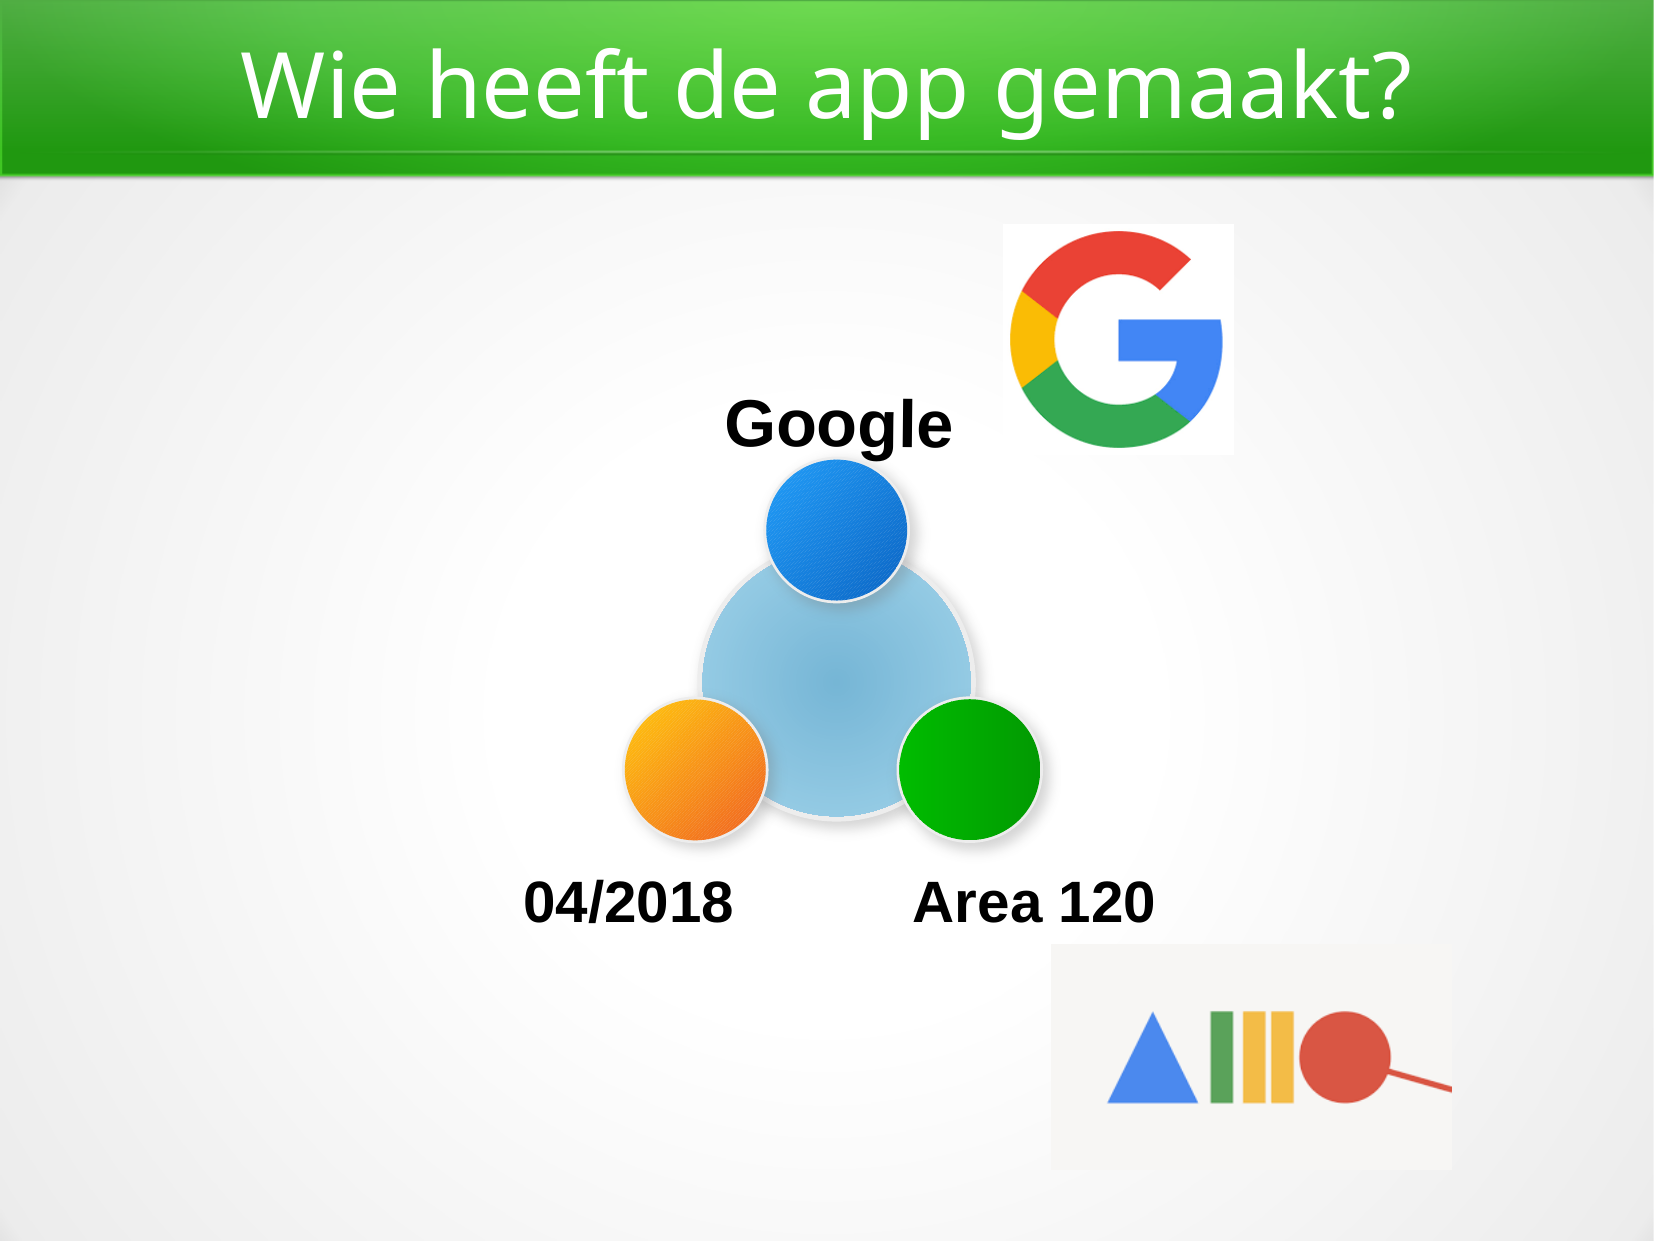

# Wie heeft de app gemaakt?
Google
04/2018
Area 120